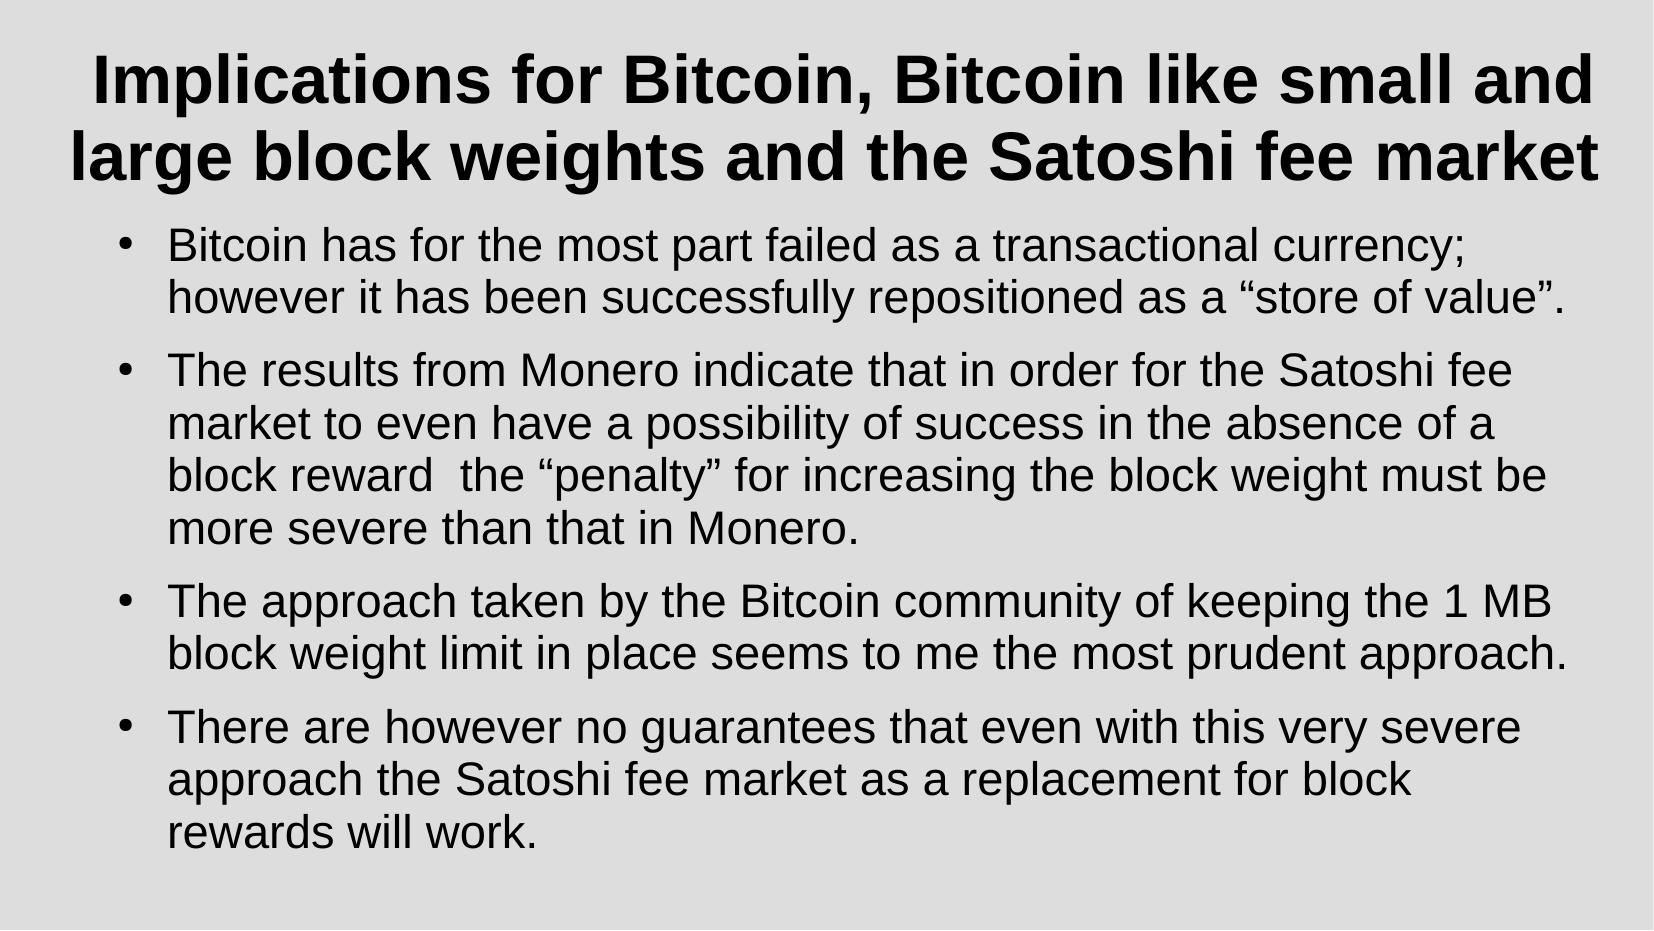

# Implications for Bitcoin, Bitcoin like small and large block weights and the Satoshi fee market
Bitcoin has for the most part failed as a transactional currency; however it has been successfully repositioned as a “store of value”.
The results from Monero indicate that in order for the Satoshi fee market to even have a possibility of success in the absence of a block reward the “penalty” for increasing the block weight must be more severe than that in Monero.
The approach taken by the Bitcoin community of keeping the 1 MB block weight limit in place seems to me the most prudent approach.
There are however no guarantees that even with this very severe approach the Satoshi fee market as a replacement for block rewards will work.